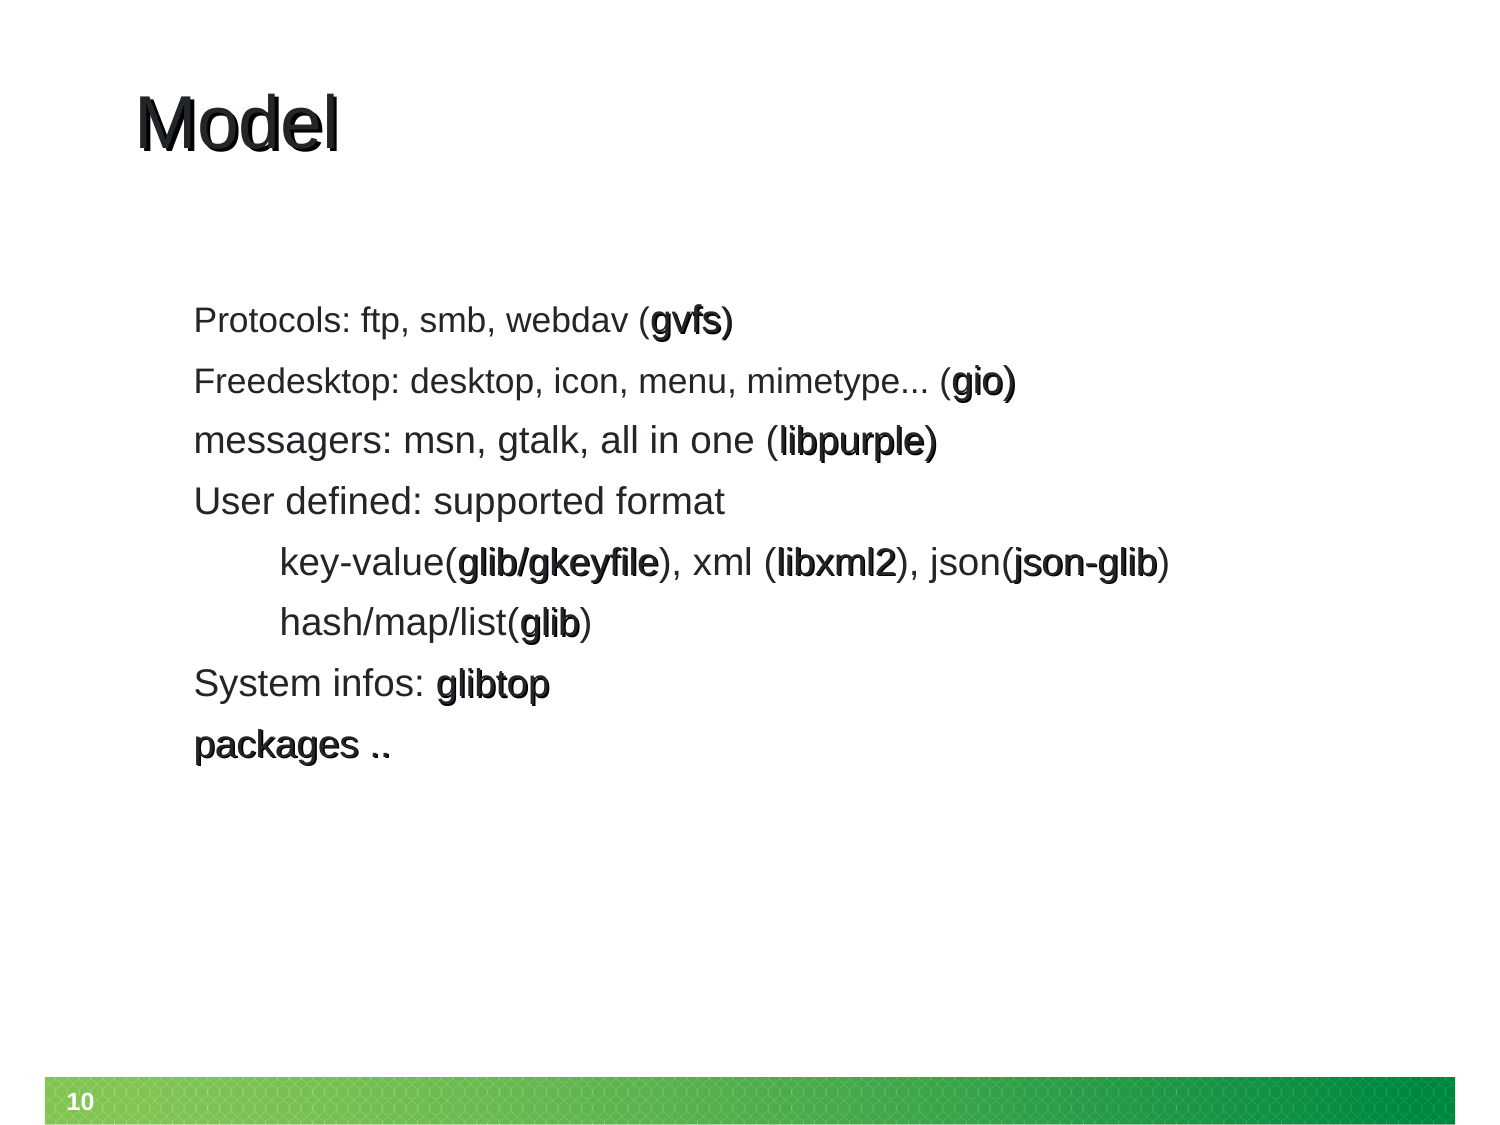

# Model
Protocols: ftp, smb, webdav (gvfs)
Freedesktop: desktop, icon, menu, mimetype... (gio)
messagers: msn, gtalk, all in one (libpurple)
User defined: supported format
 key-value(glib/gkeyfile), xml (libxml2), json(json-glib)
 hash/map/list(glib)
System infos: glibtop
packages ..